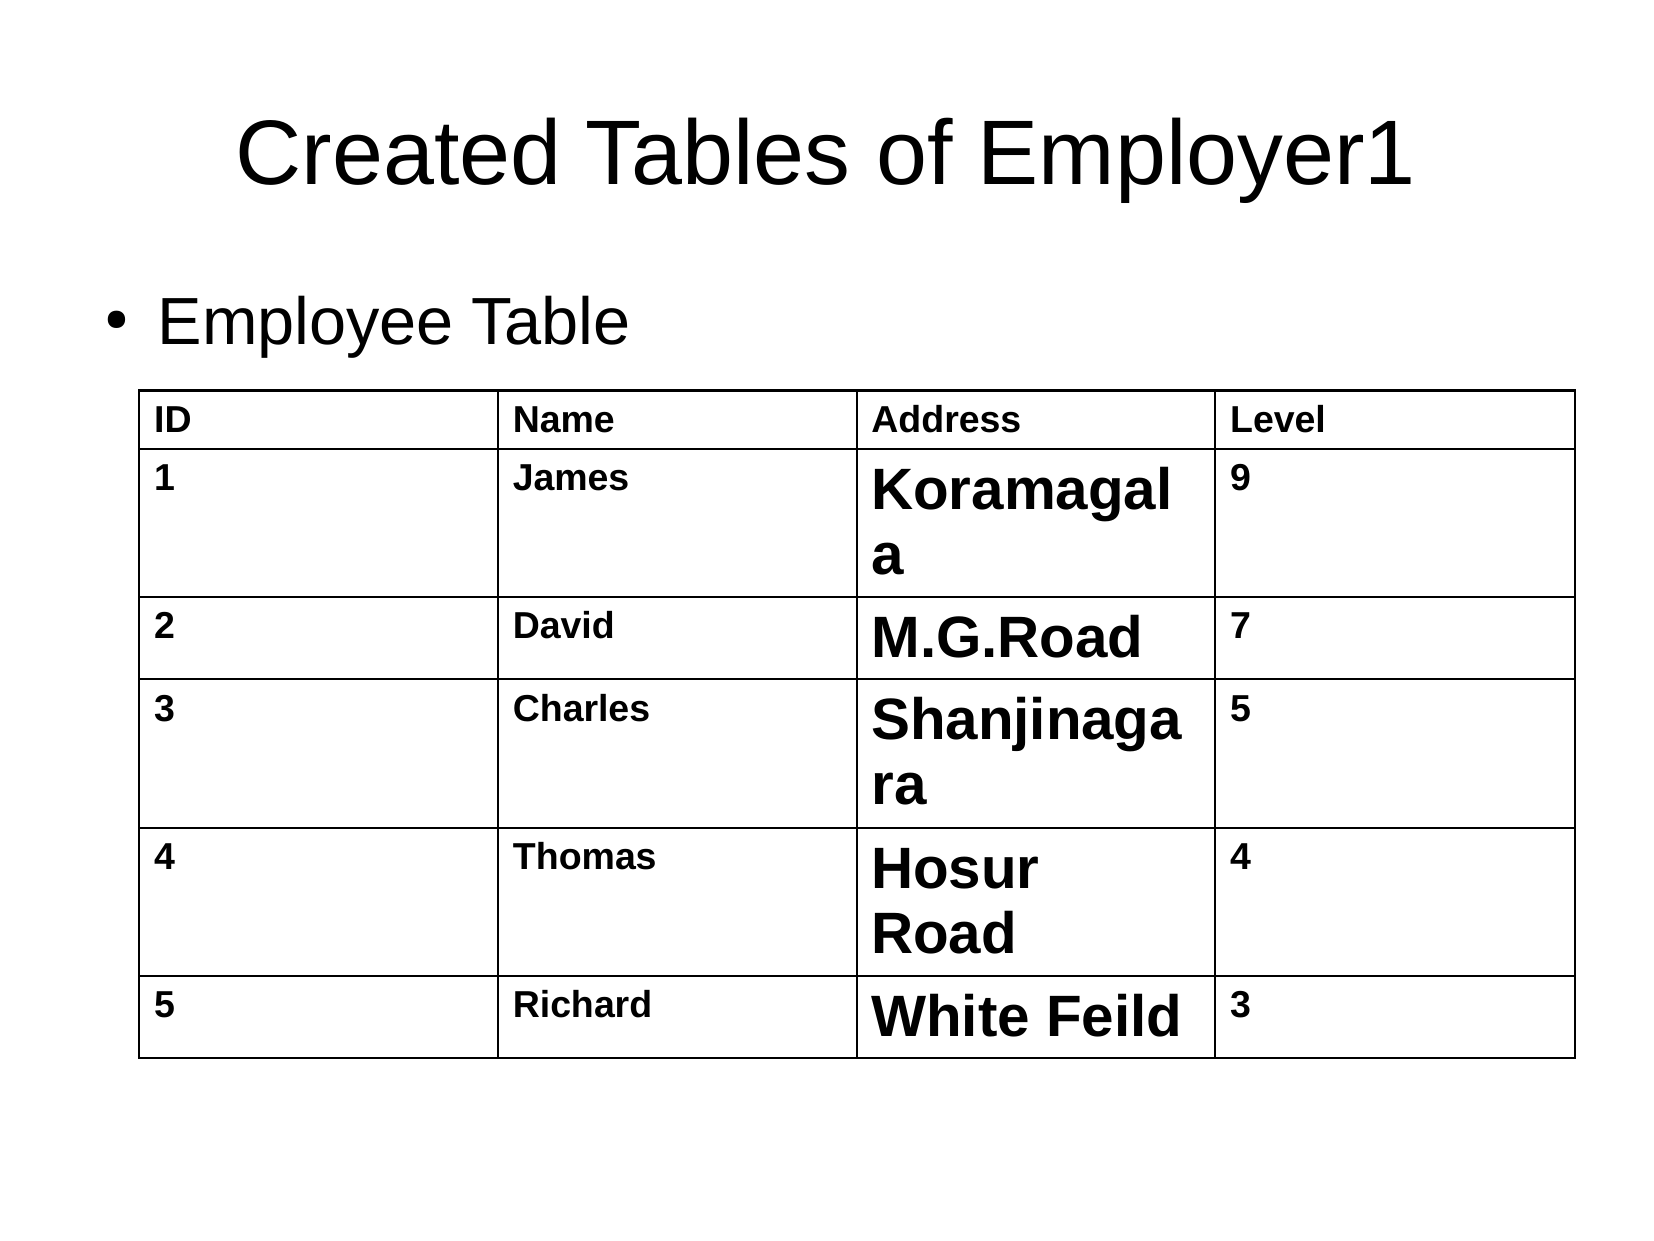

# Created Tables of Employer1
Employee Table
| ID | Name | Address | Level |
| --- | --- | --- | --- |
| 1 | James | Koramagala | 9 |
| 2 | David | M.G.Road | 7 |
| 3 | Charles | Shanjinagara | 5 |
| 4 | Thomas | Hosur Road | 4 |
| 5 | Richard | White Feild | 3 |